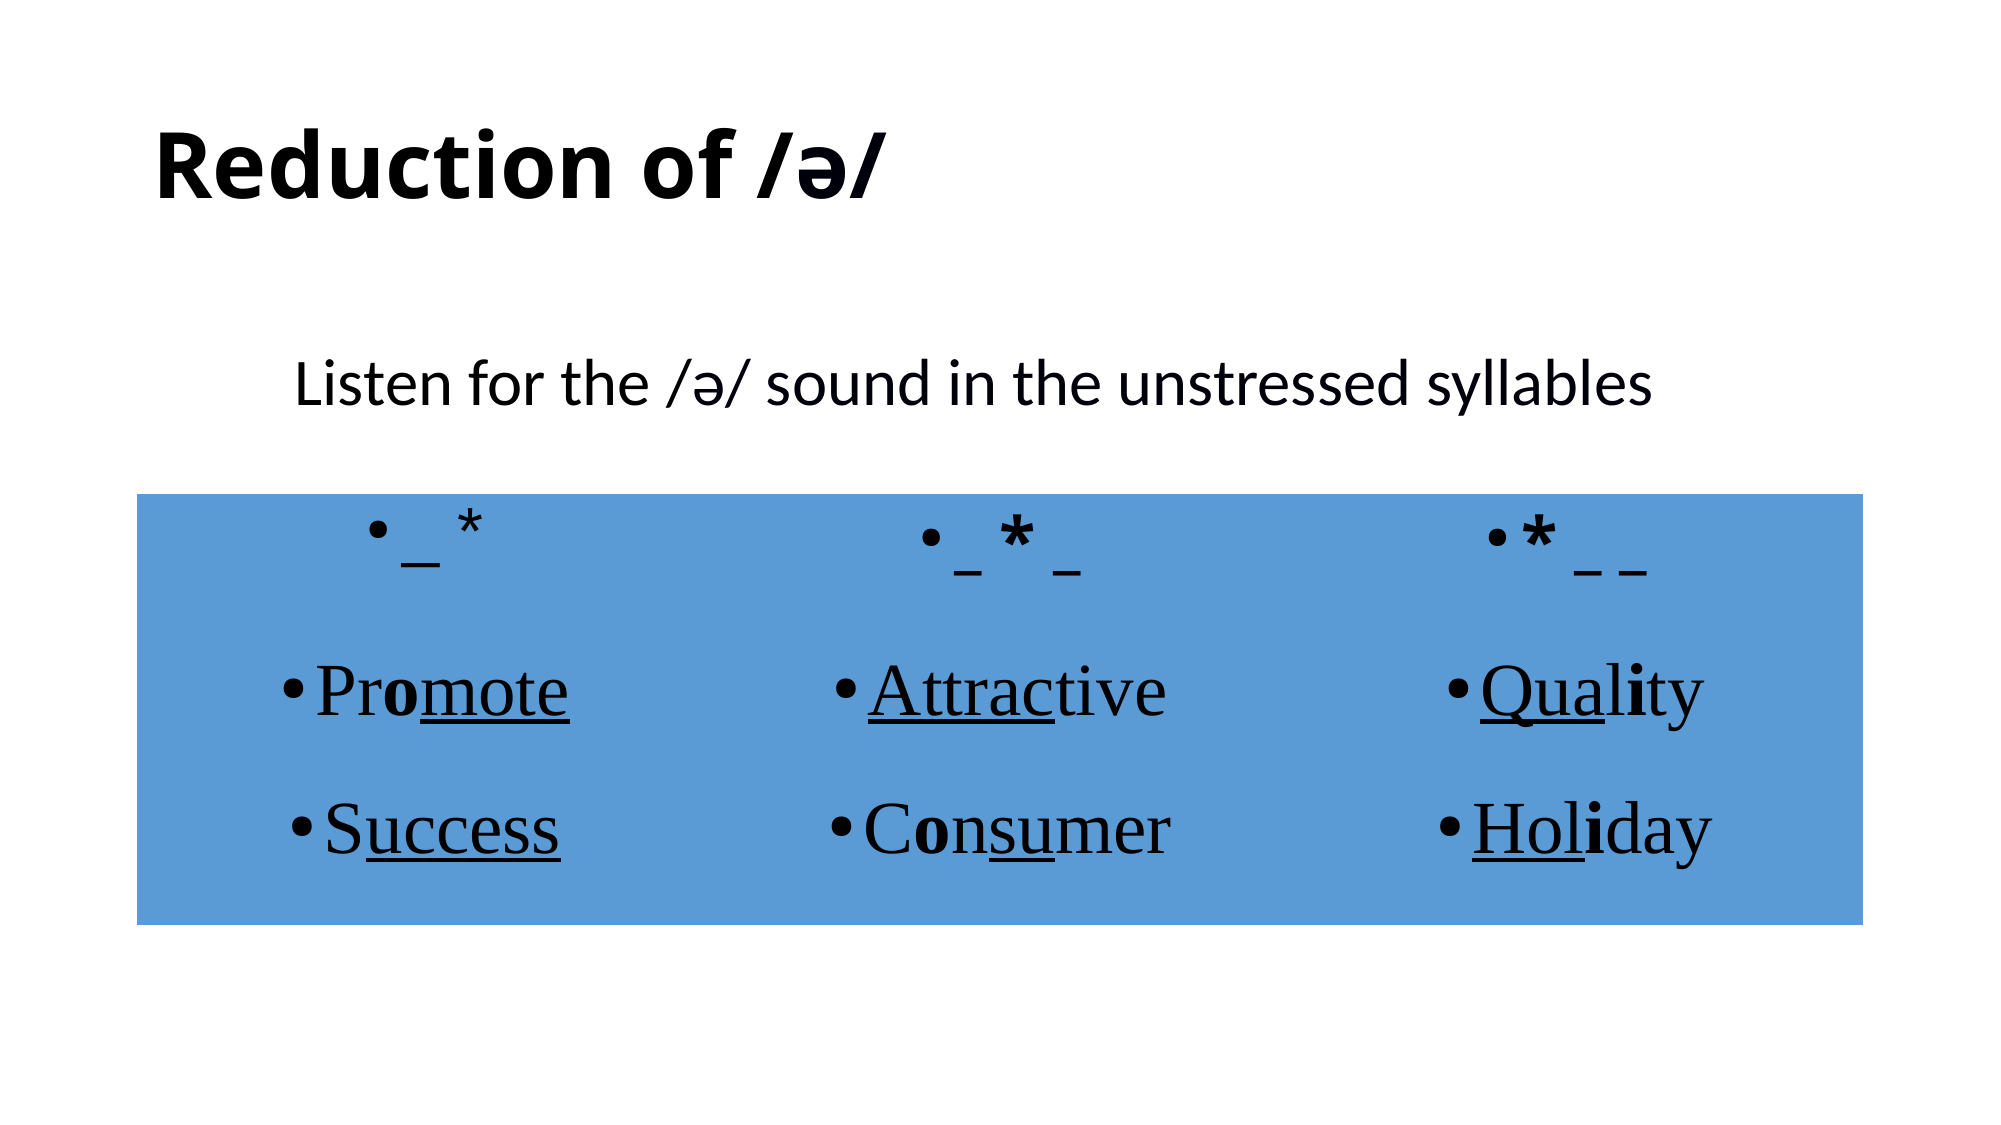

# Reduction of /ə/
Listen for the /ə/ sound in the unstressed syllables
| \_ \* | \_ \* \_ | \* \_ \_ |
| --- | --- | --- |
| Promote | Attractive | Quality |
| Success | Consumer | Holiday |